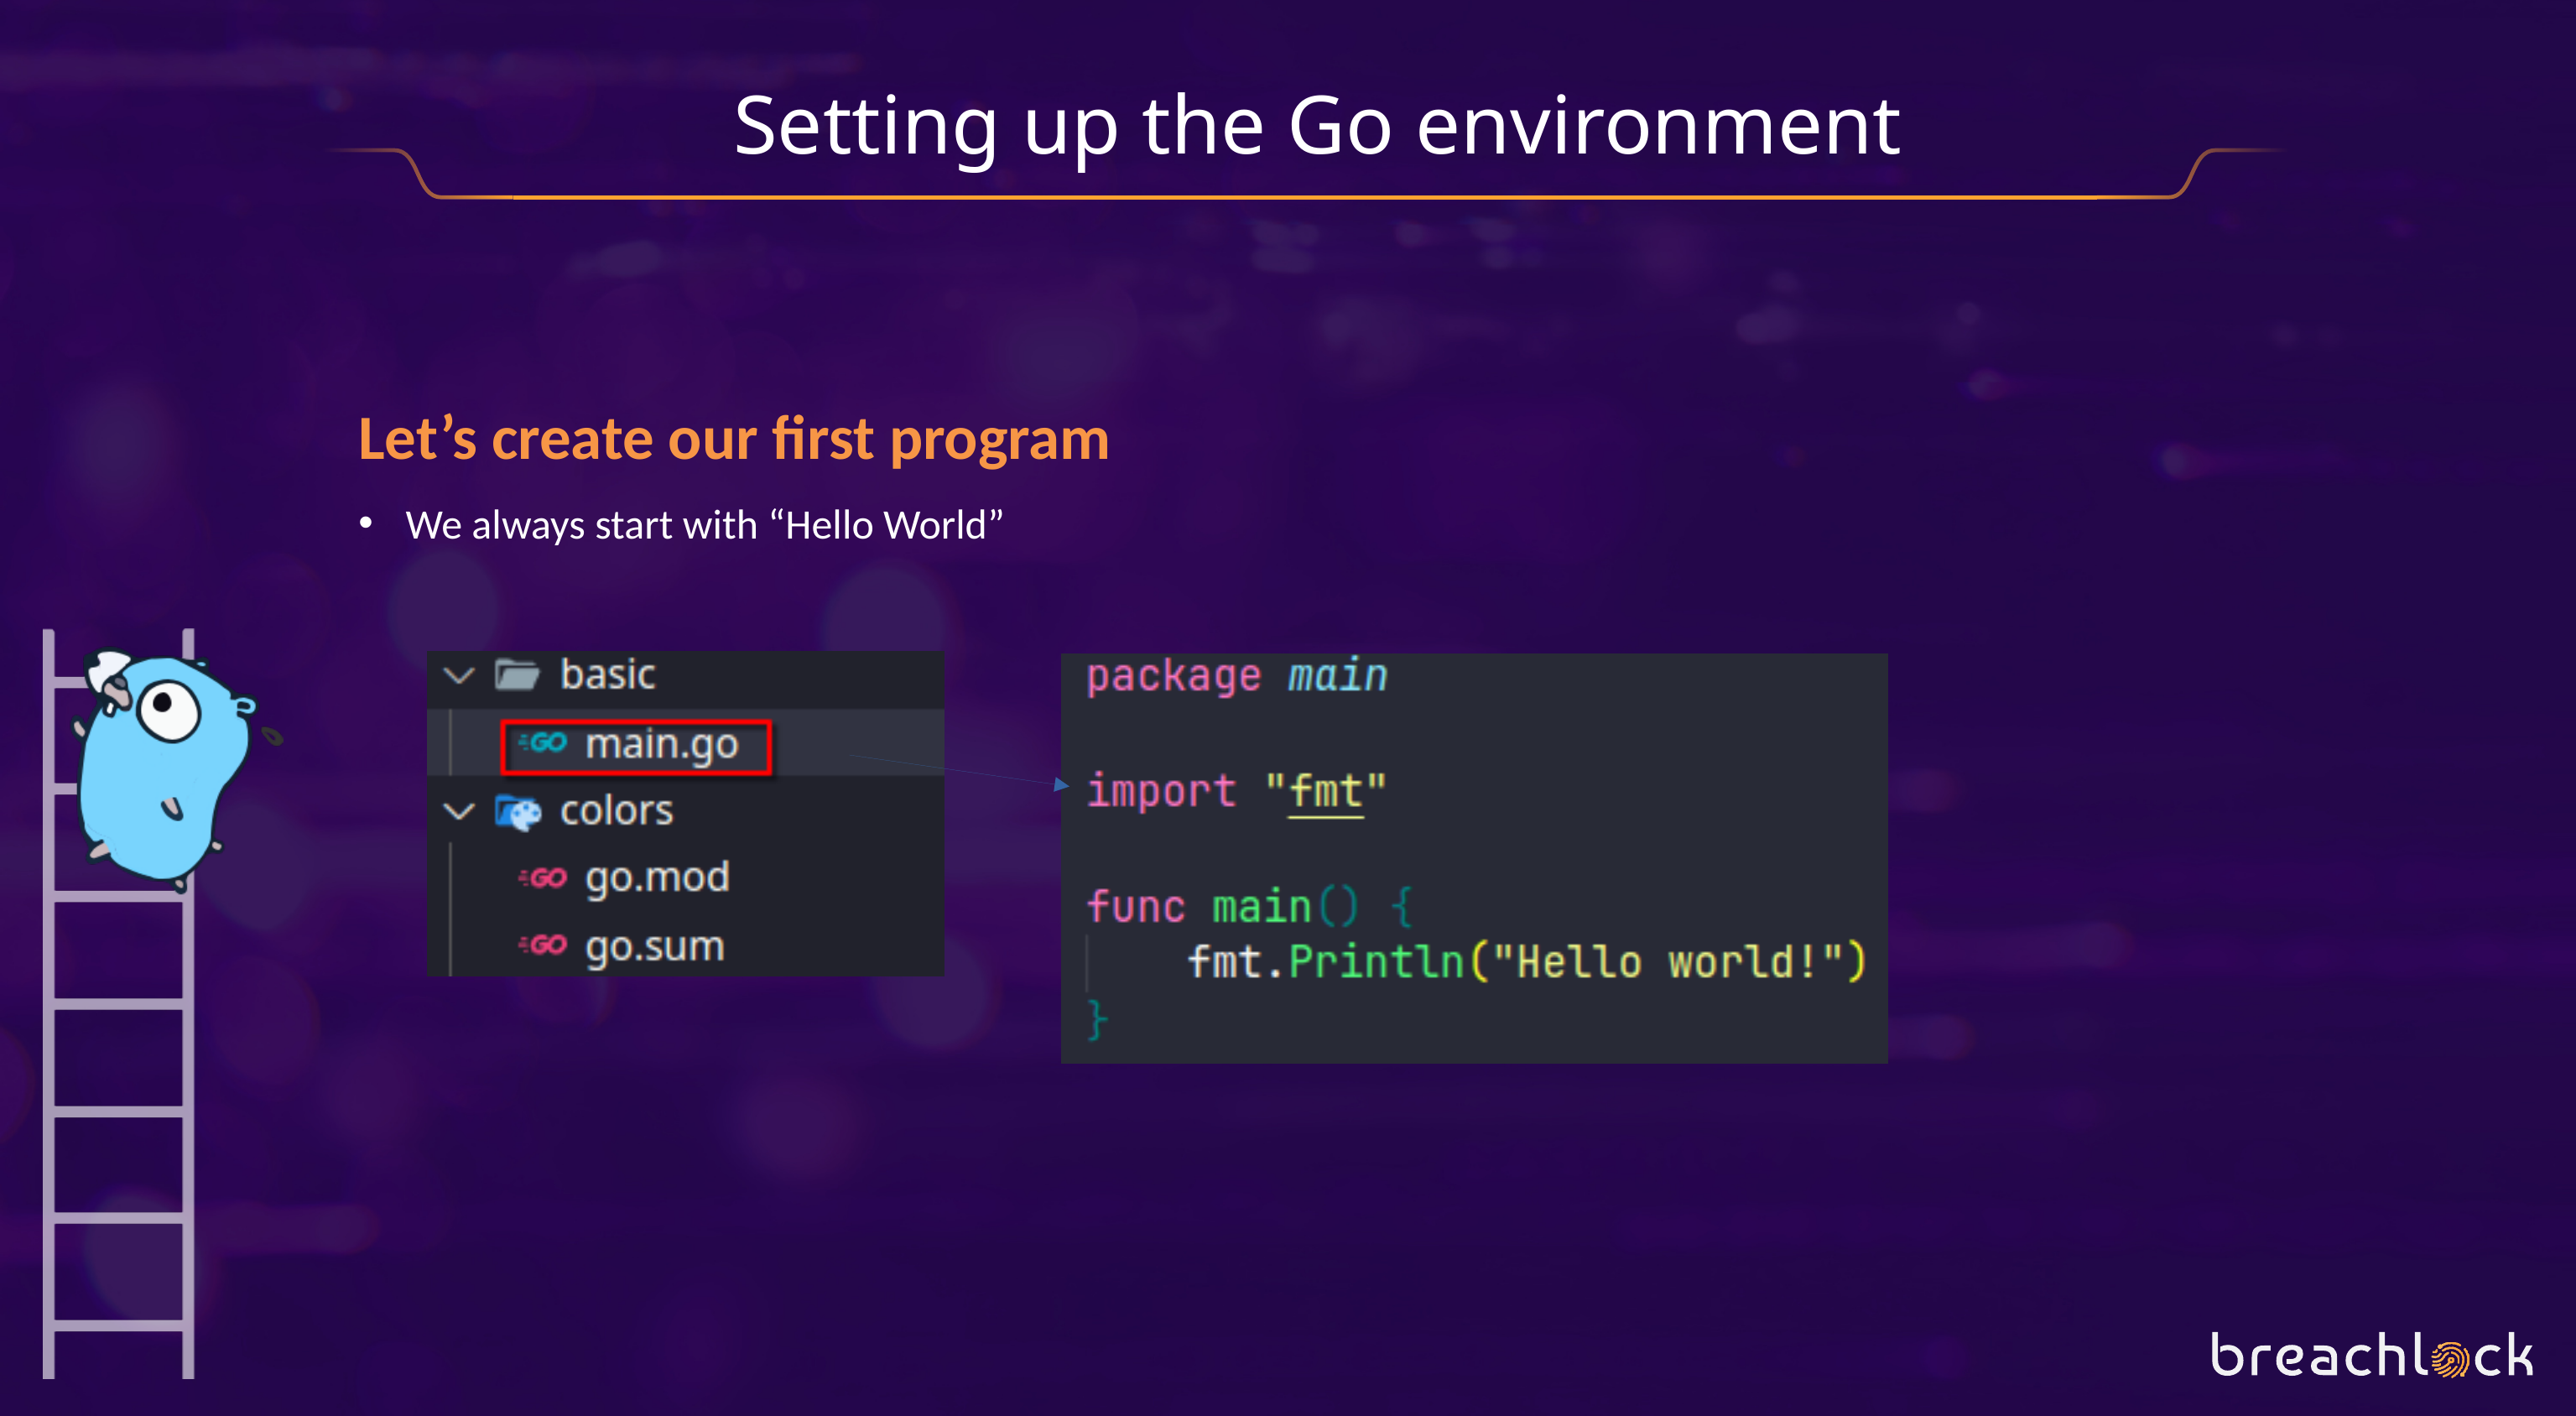

Setting up the Go environment
Let’s create our first program
We always start with “Hello World”